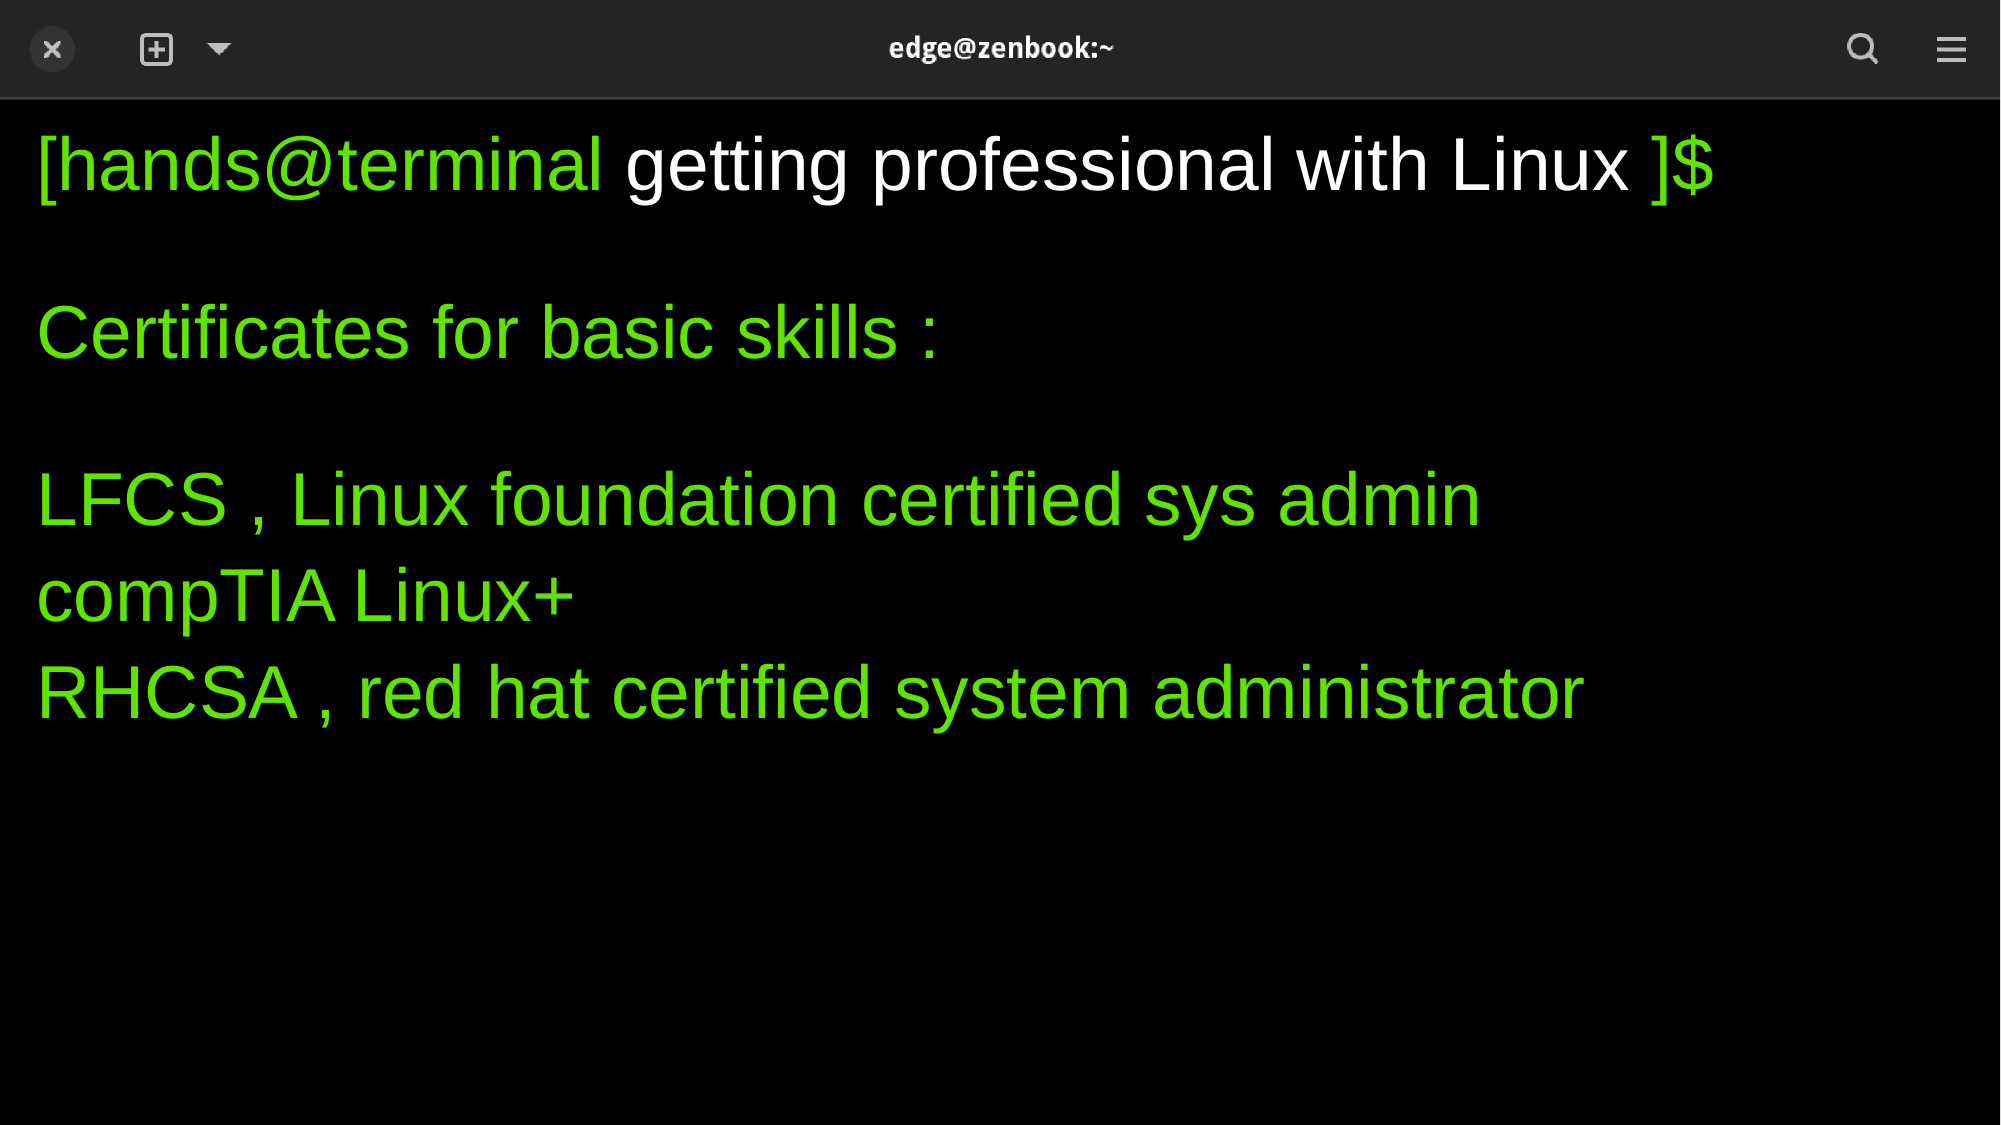

# [hands@terminal getting professional with Linux ]$
Certificates for basic skills :
LFCS , Linux foundation certified sys admin
compTIA Linux+
RHCSA , red hat certified system administrator